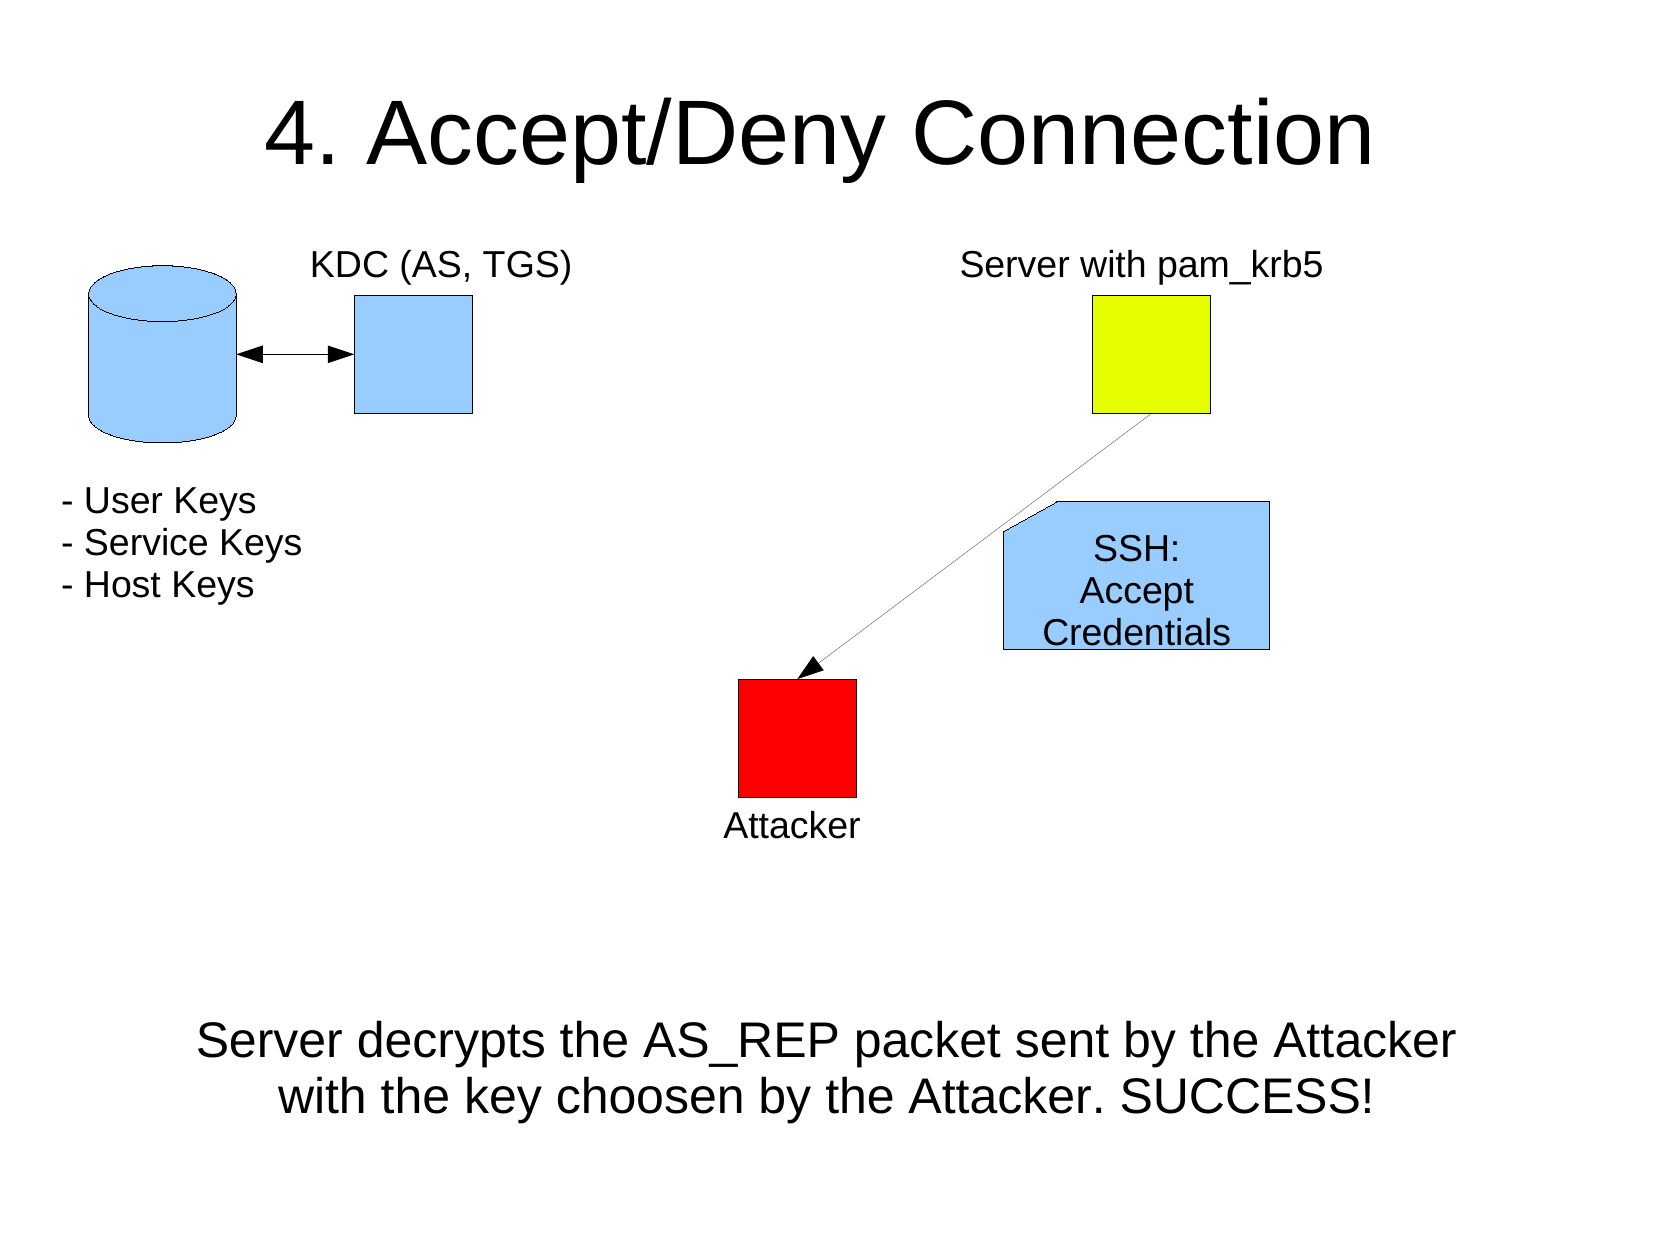

# 4. Accept/Deny Connection
KDC (AS, TGS)
Server with pam_krb5
- User Keys
- Service Keys
- Host Keys
SSH:
Accept
Credentials
Attacker
Server decrypts the AS_REP packet sent by the Attacker
with the key choosen by the Attacker. SUCCESS!